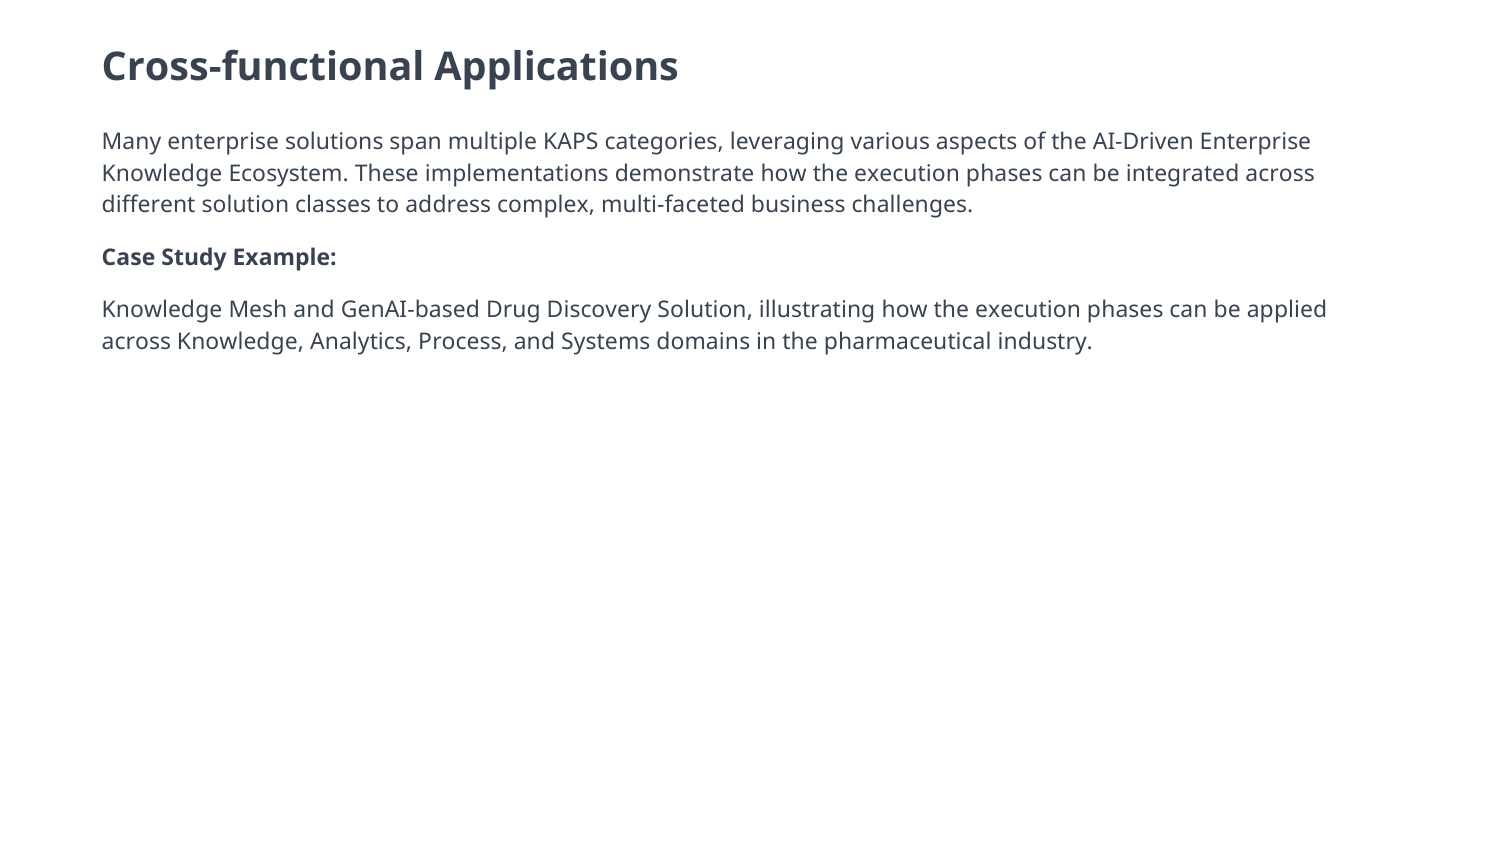

# Cross-functional Applications
Many enterprise solutions span multiple KAPS categories, leveraging various aspects of the AI-Driven Enterprise Knowledge Ecosystem. These implementations demonstrate how the execution phases can be integrated across different solution classes to address complex, multi-faceted business challenges.
Case Study Example:
Knowledge Mesh and GenAI-based Drug Discovery Solution, illustrating how the execution phases can be applied across Knowledge, Analytics, Process, and Systems domains in the pharmaceutical industry.